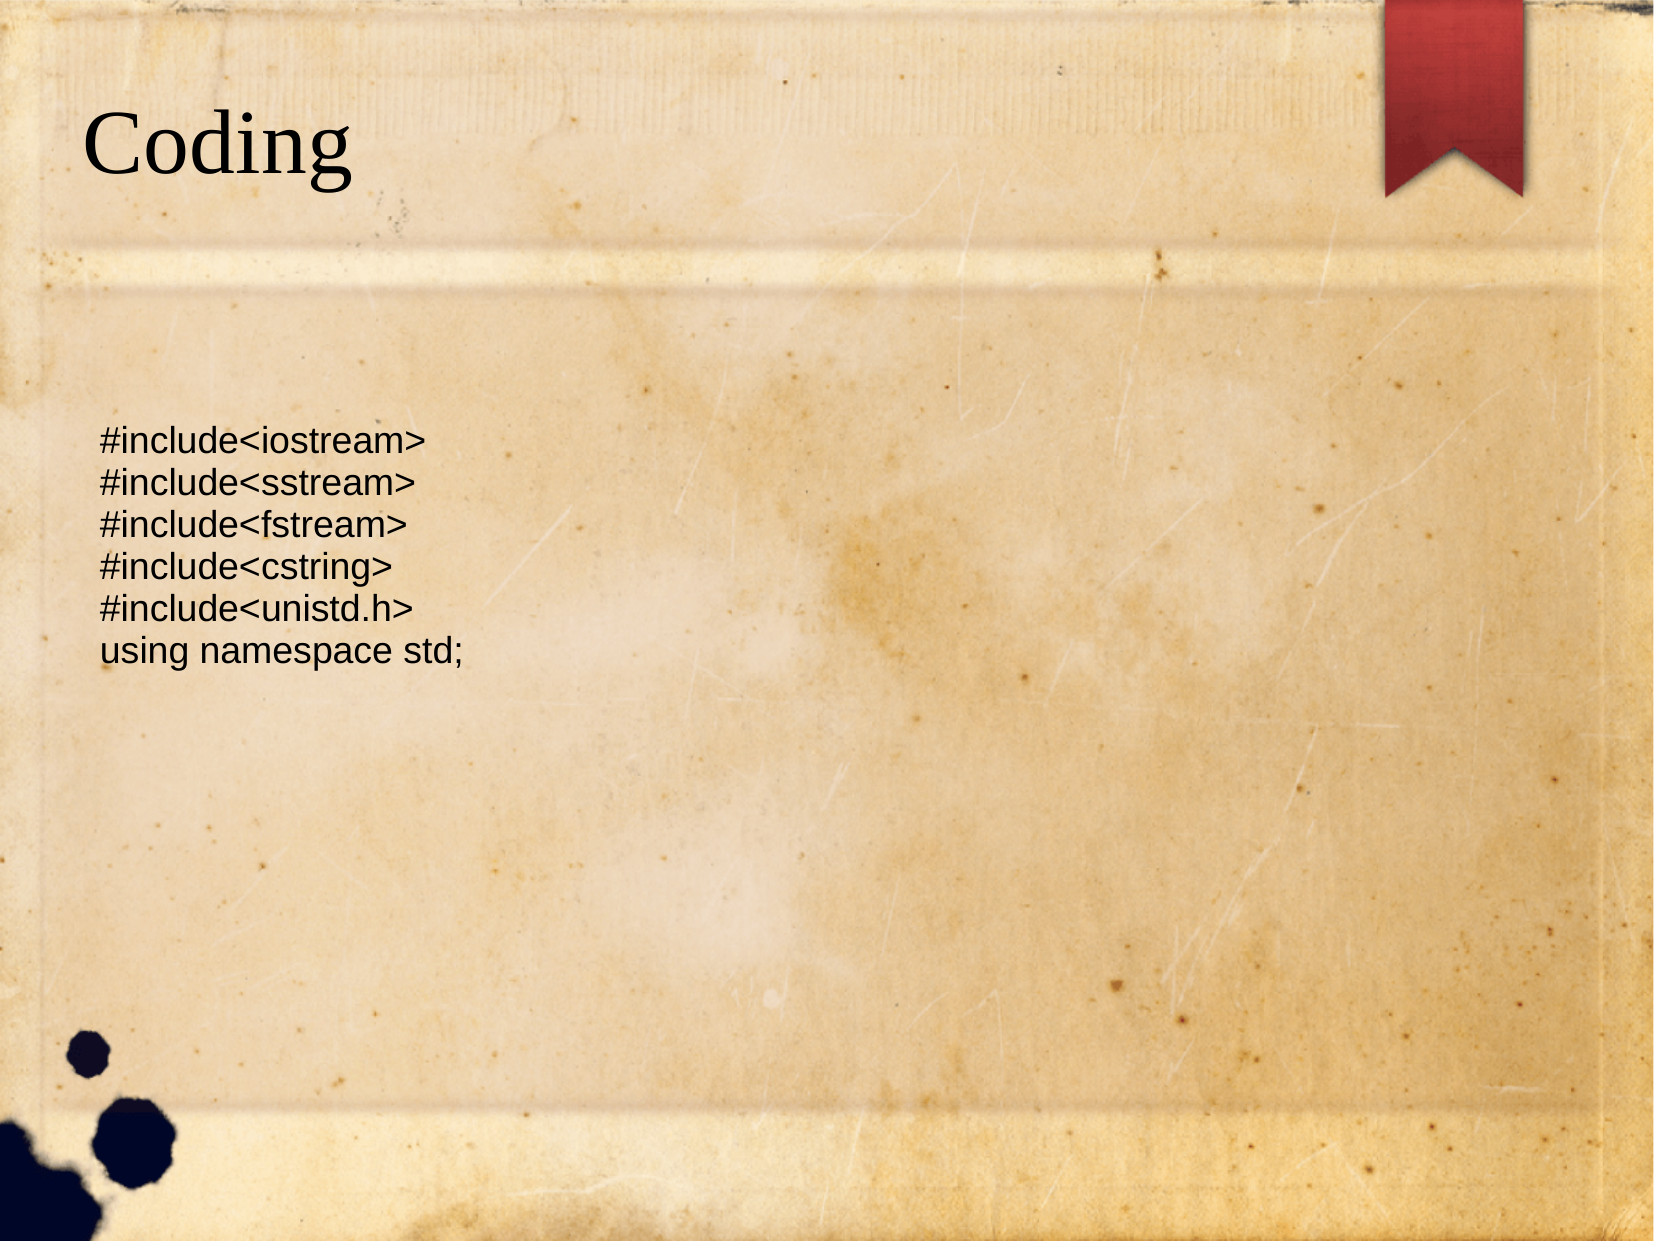

# Coding
#include<iostream>
#include<sstream>
#include<fstream>
#include<cstring>
#include<unistd.h>
using namespace std;